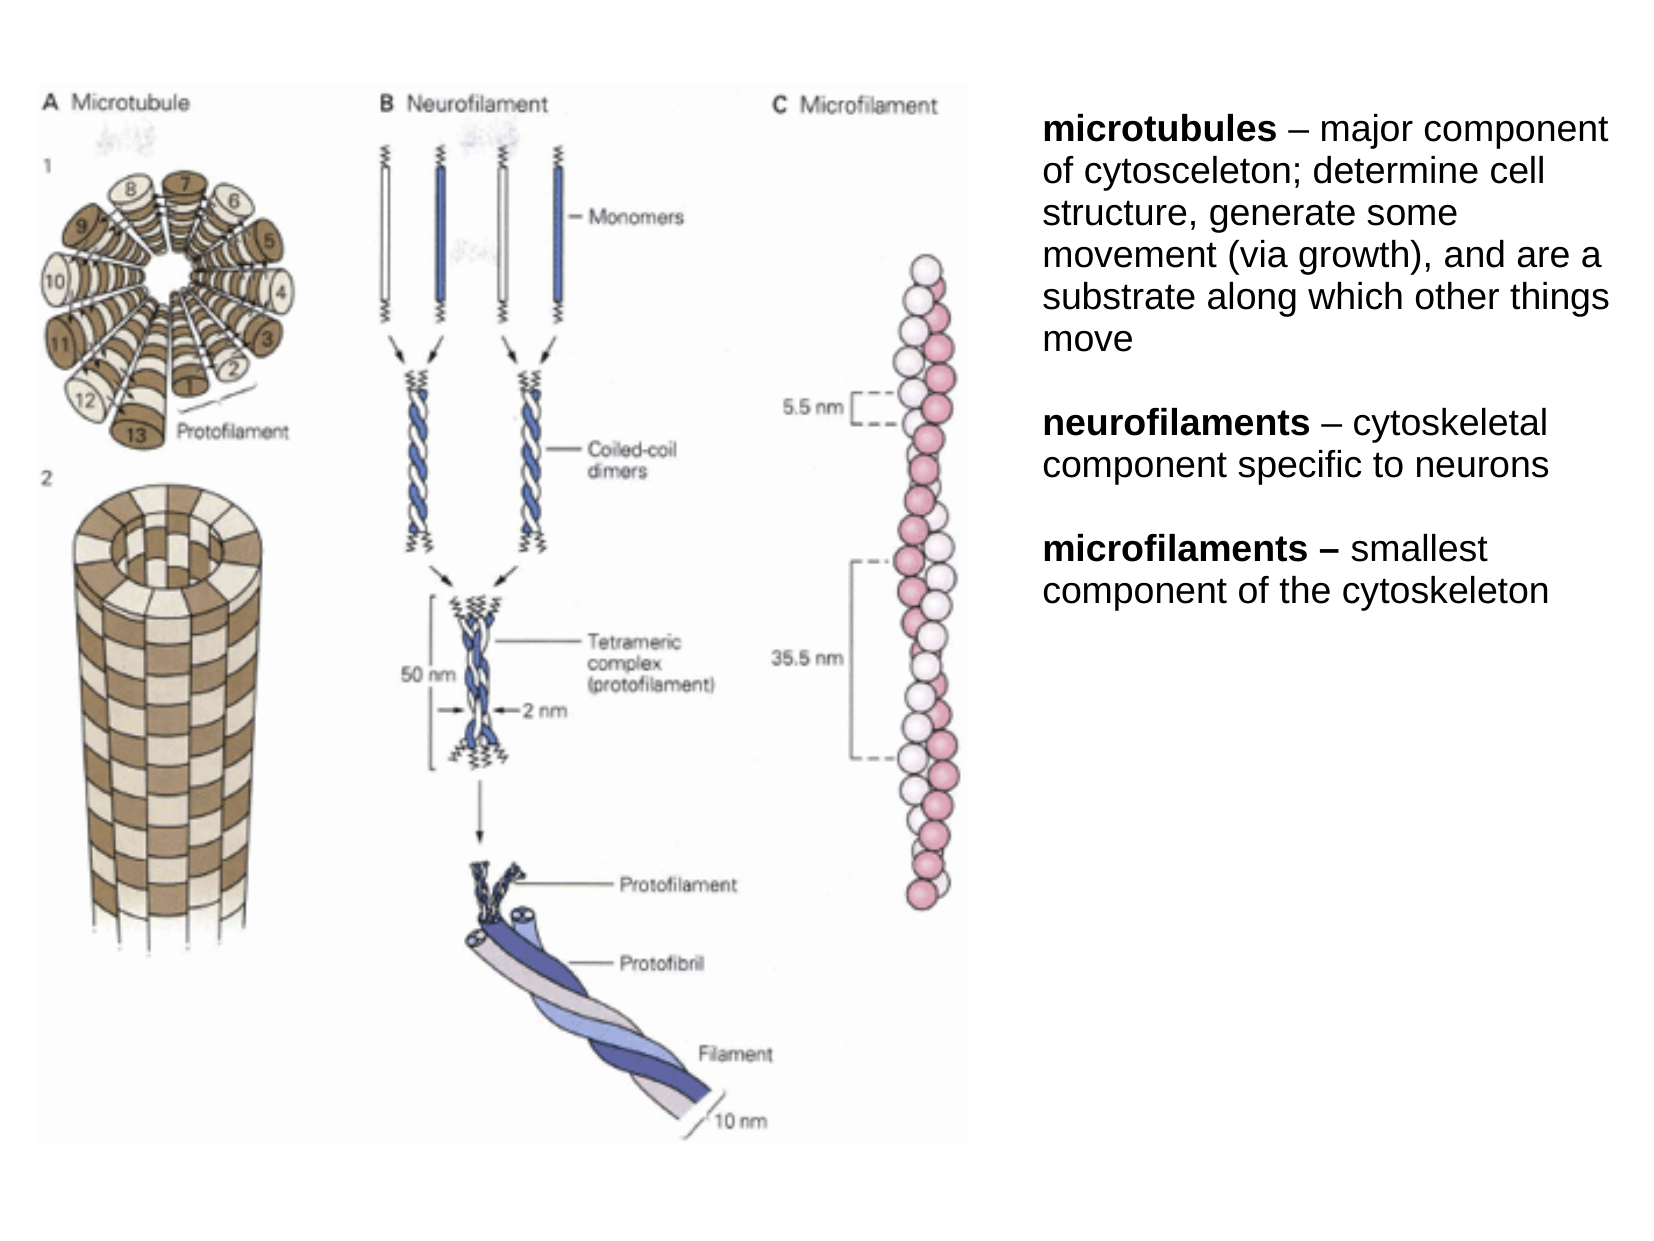

microtubules – major component of cytosceleton; determine cell structure, generate some movement (via growth), and are a substrate along which other things move
neurofilaments – cytoskeletal component specific to neurons
microfilaments – smallest component of the cytoskeleton